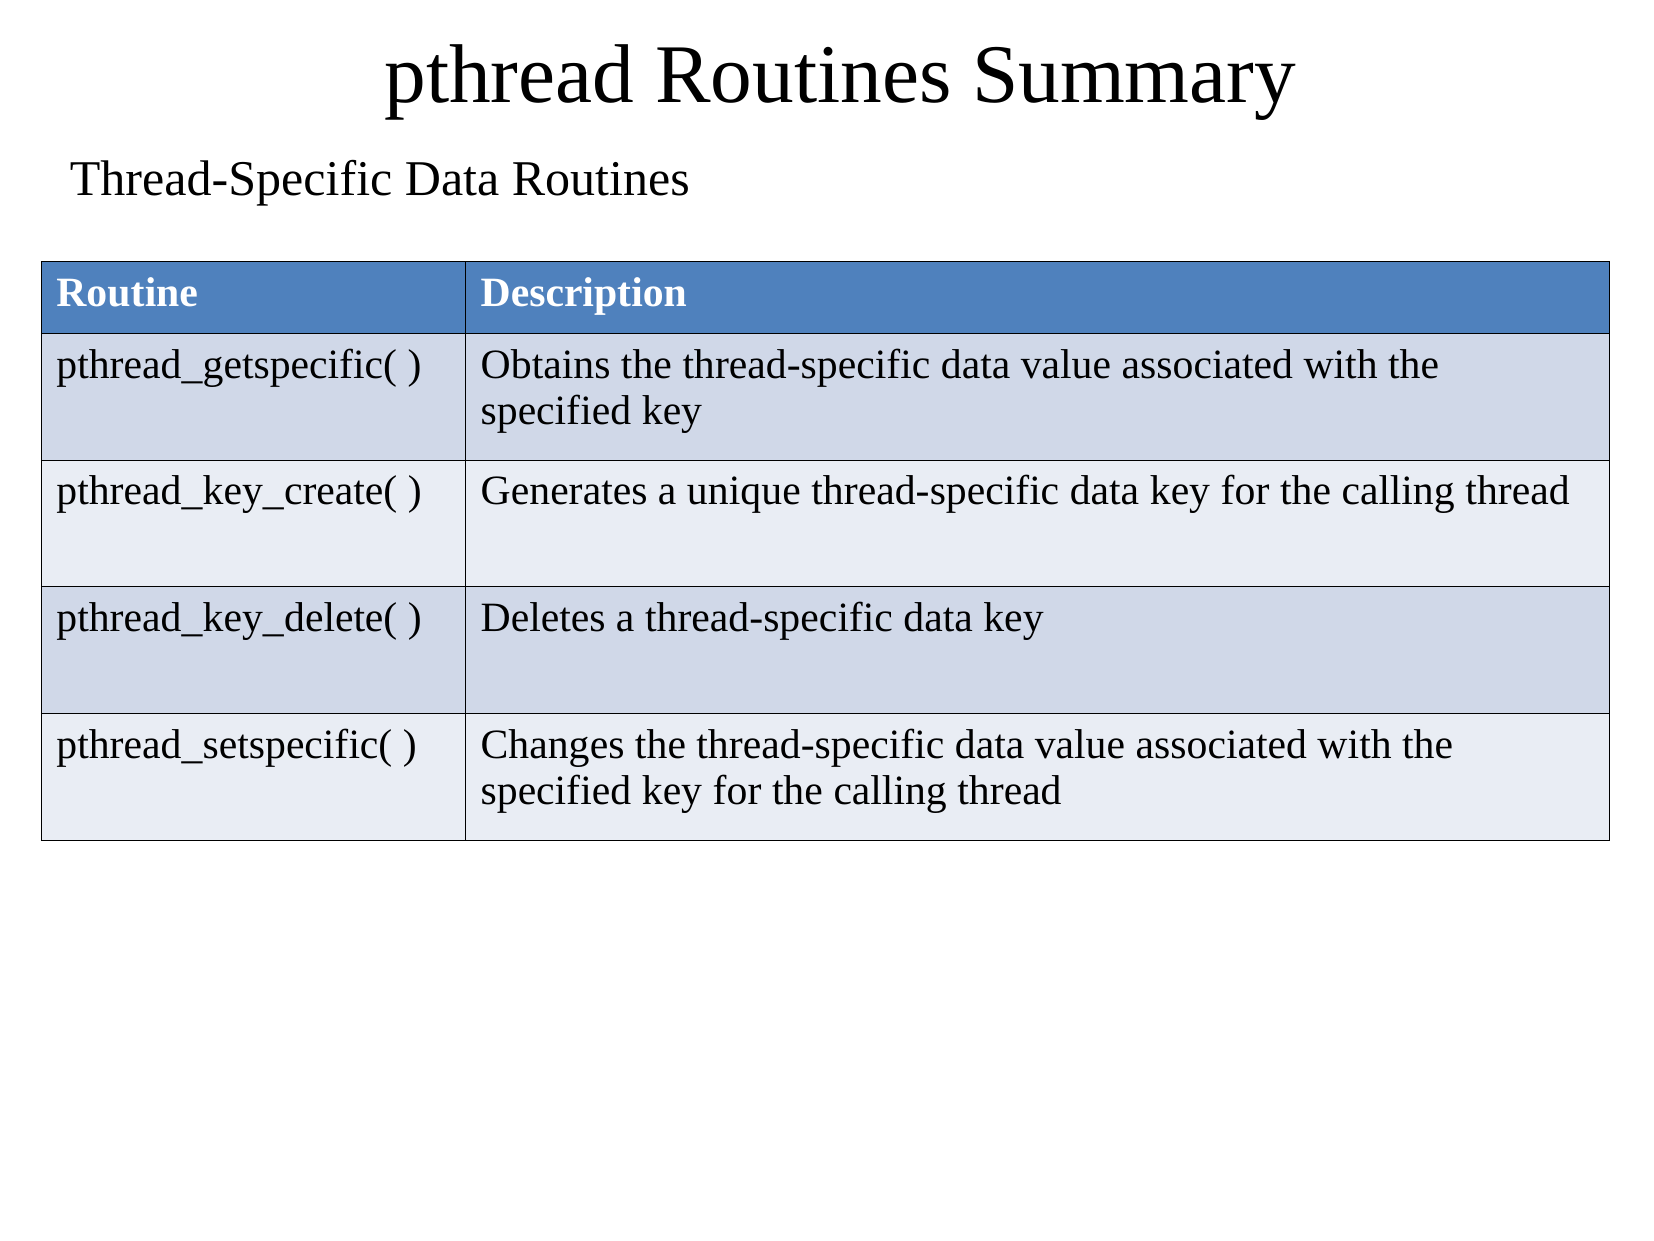

# pthread Routines Summary
Thread-Specific Data Routines
| Routine | Description |
| --- | --- |
| pthread\_getspecific( ) | Obtains the thread-specific data value associated with the specified key |
| pthread\_key\_create( ) | Generates a unique thread-specific data key for the calling thread |
| pthread\_key\_delete( ) | Deletes a thread-specific data key |
| pthread\_setspecific( ) | Changes the thread-specific data value associated with the specified key for the calling thread |